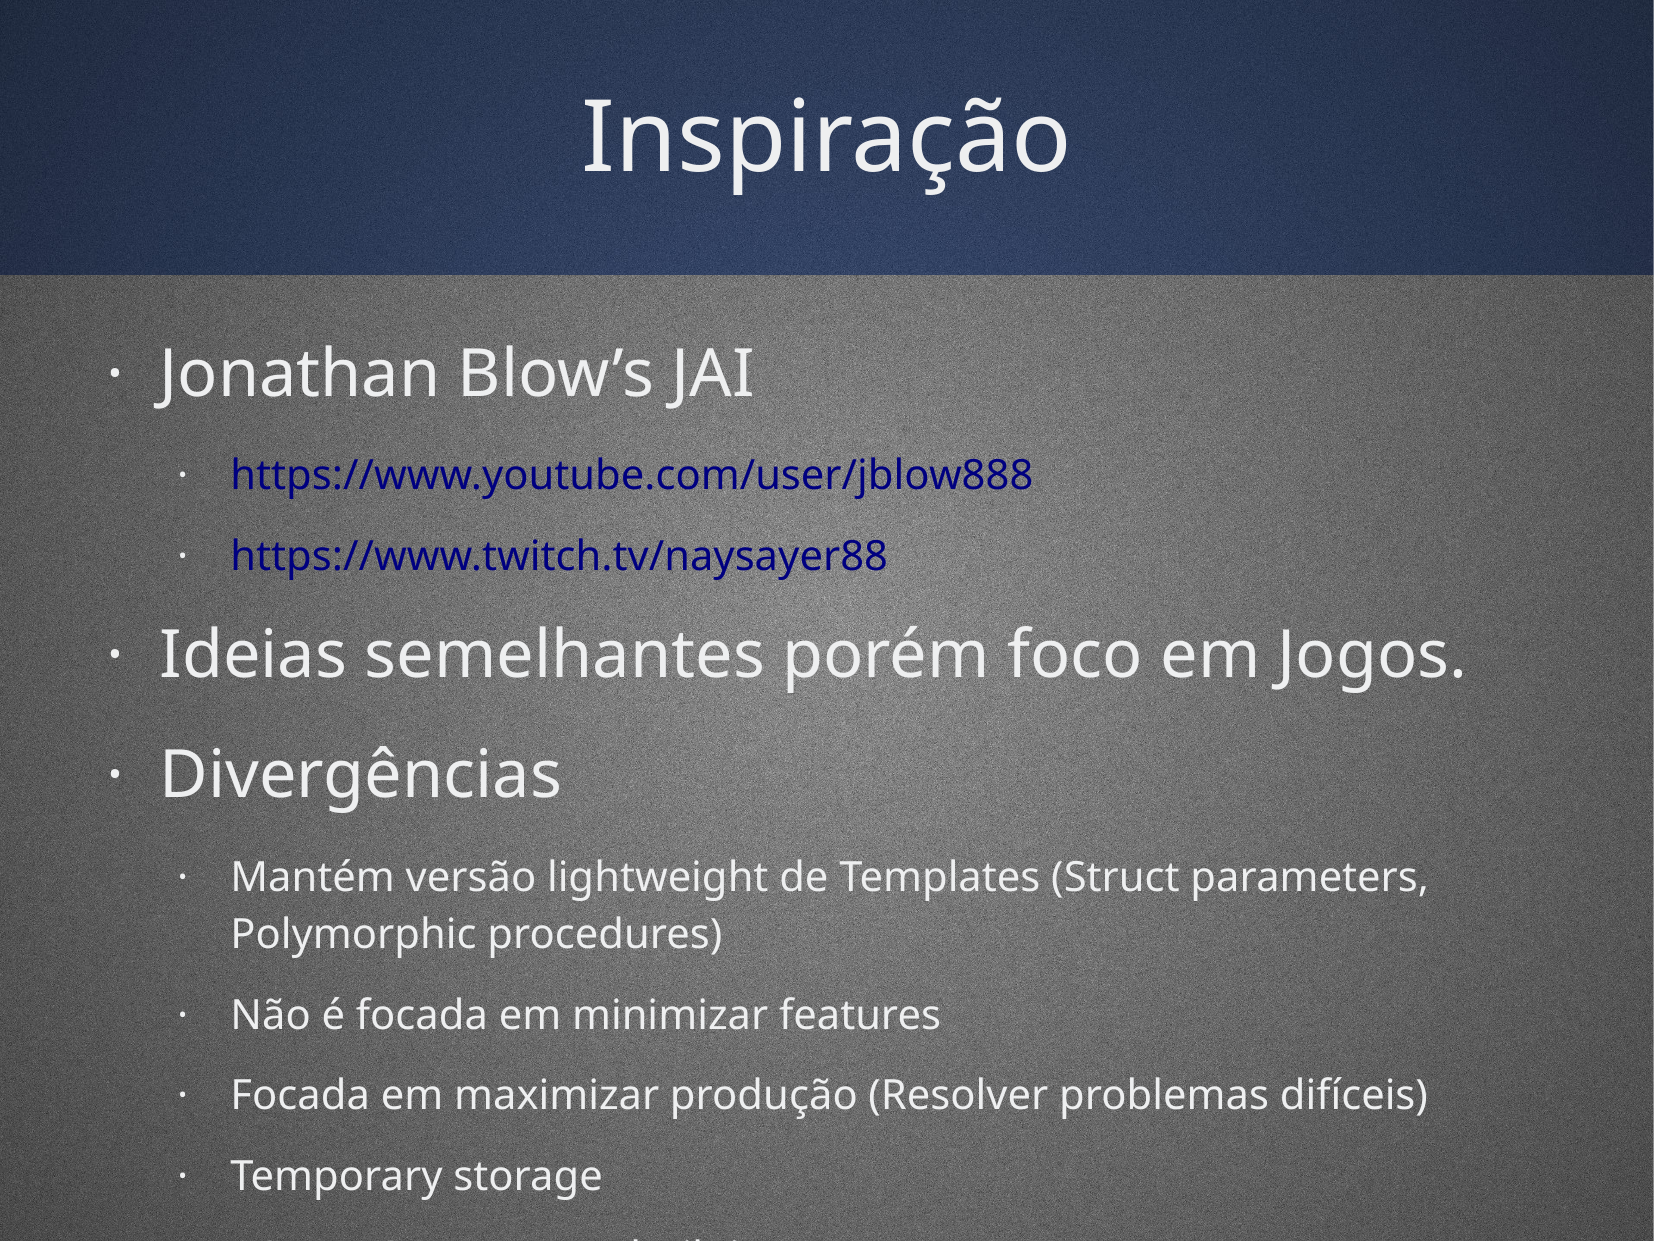

# Inspiração
Jonathan Blow’s JAI
https://www.youtube.com/user/jblow888
https://www.twitch.tv/naysayer88
Ideias semelhantes porém foco em Jogos.
Divergências
Mantém versão lightweight de Templates (Struct parameters, Polymorphic procedures)
Não é focada em minimizar features
Focada em maximizar produção (Resolver problemas difíceis)
Temporary storage
SOA / AOS structure built in